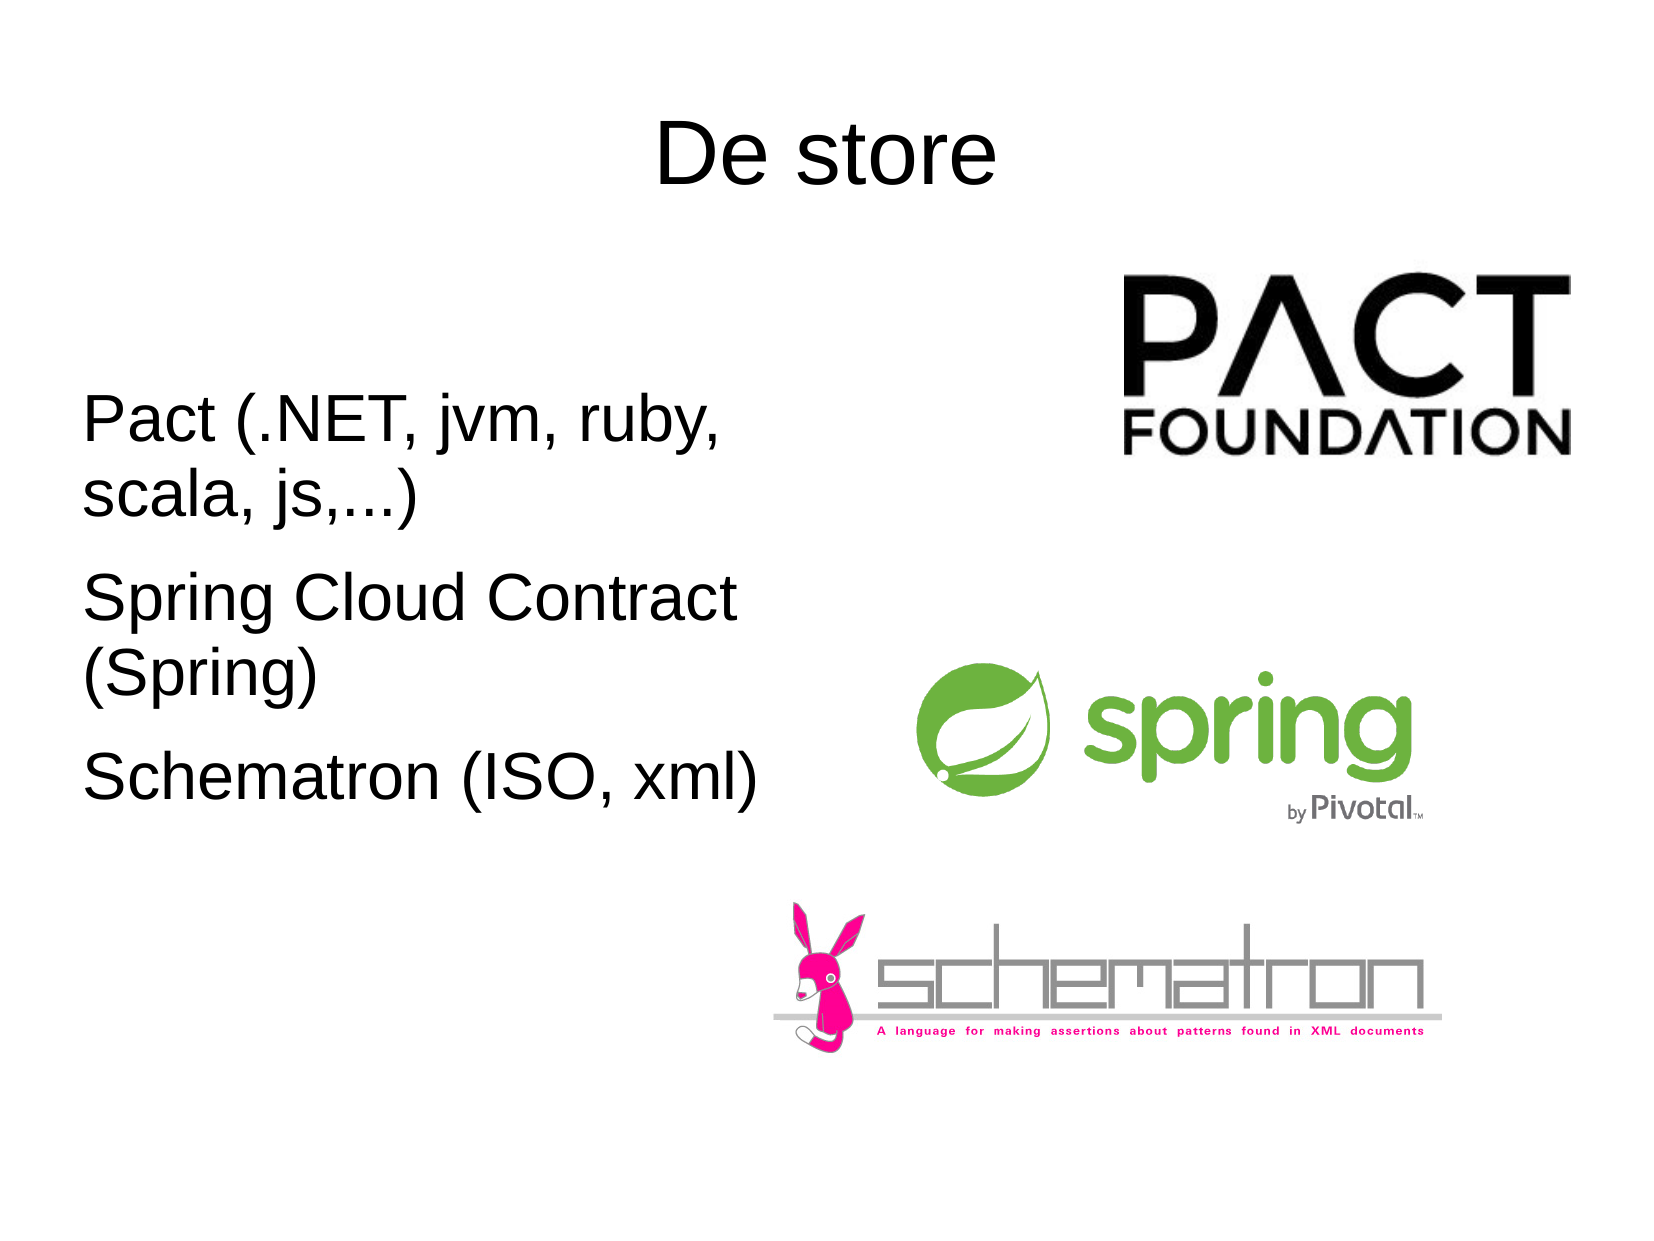

# De store
Pact (.NET, jvm, ruby, scala, js,...)
Spring Cloud Contract (Spring)
Schematron (ISO, xml)